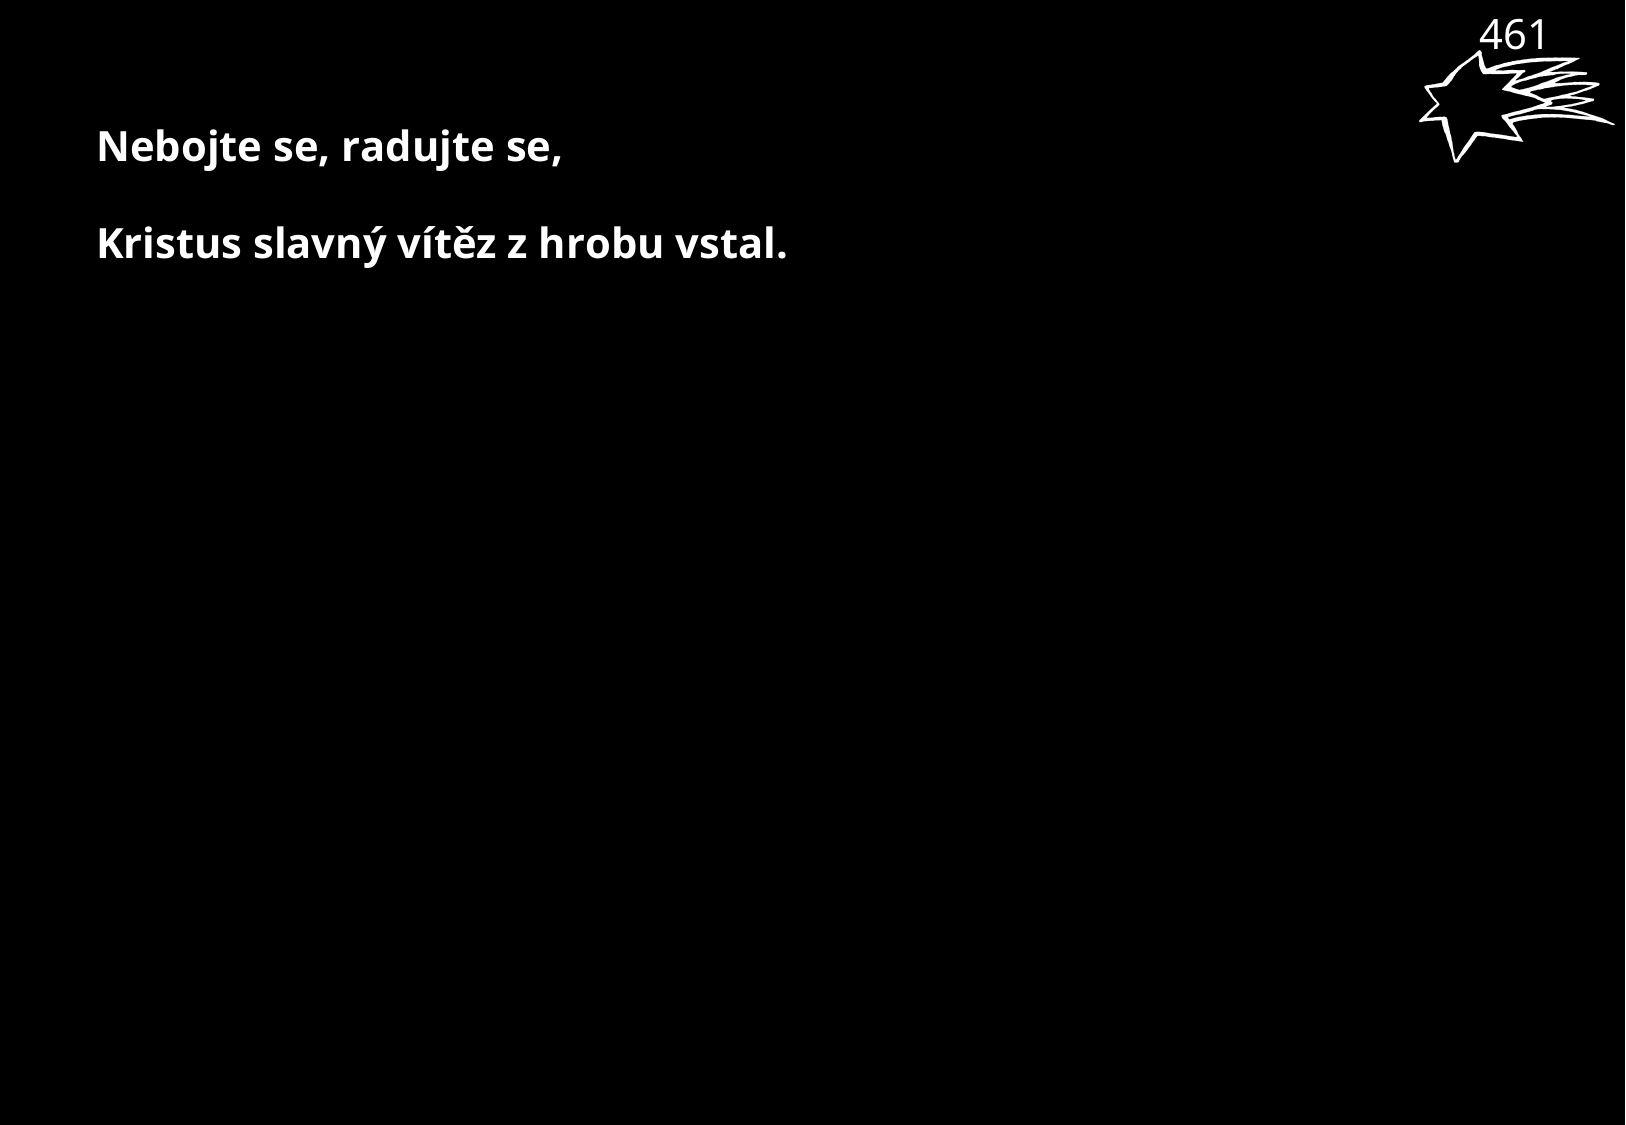

461
# Nebojte se, radujte se,
Kristus slavný vítěz z hrobu vstal.